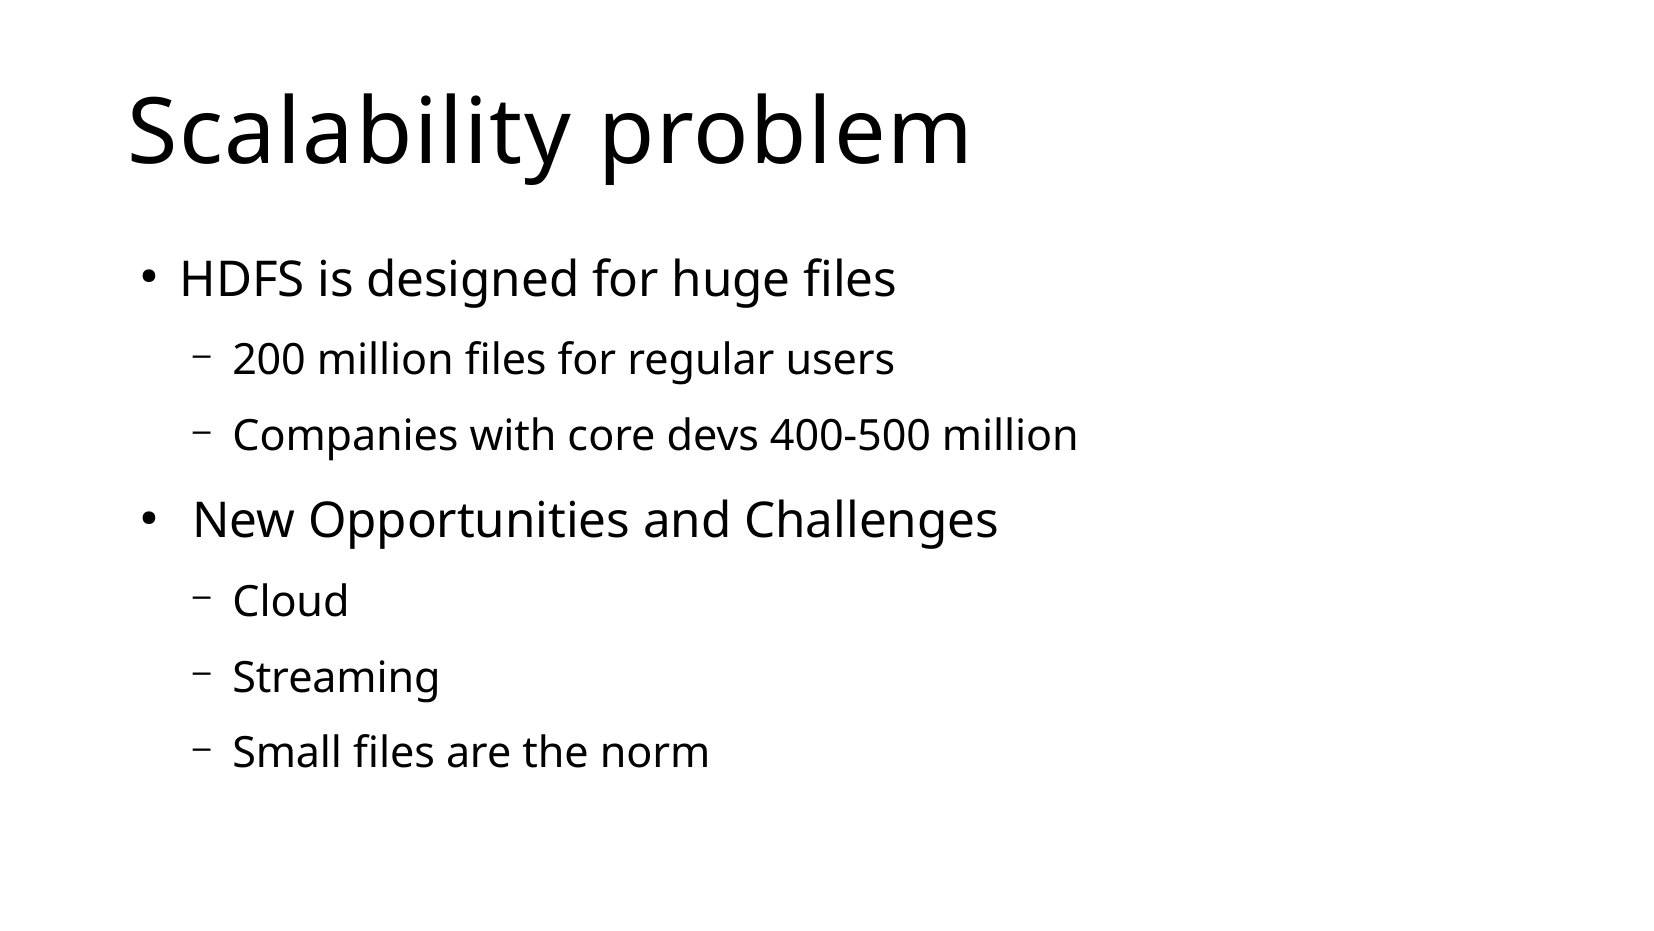

# Scalability problem
HDFS is designed for huge files
200 million files for regular users
Companies with core devs 400-500 million
 New Opportunities and Challenges
Cloud
Streaming
Small files are the norm